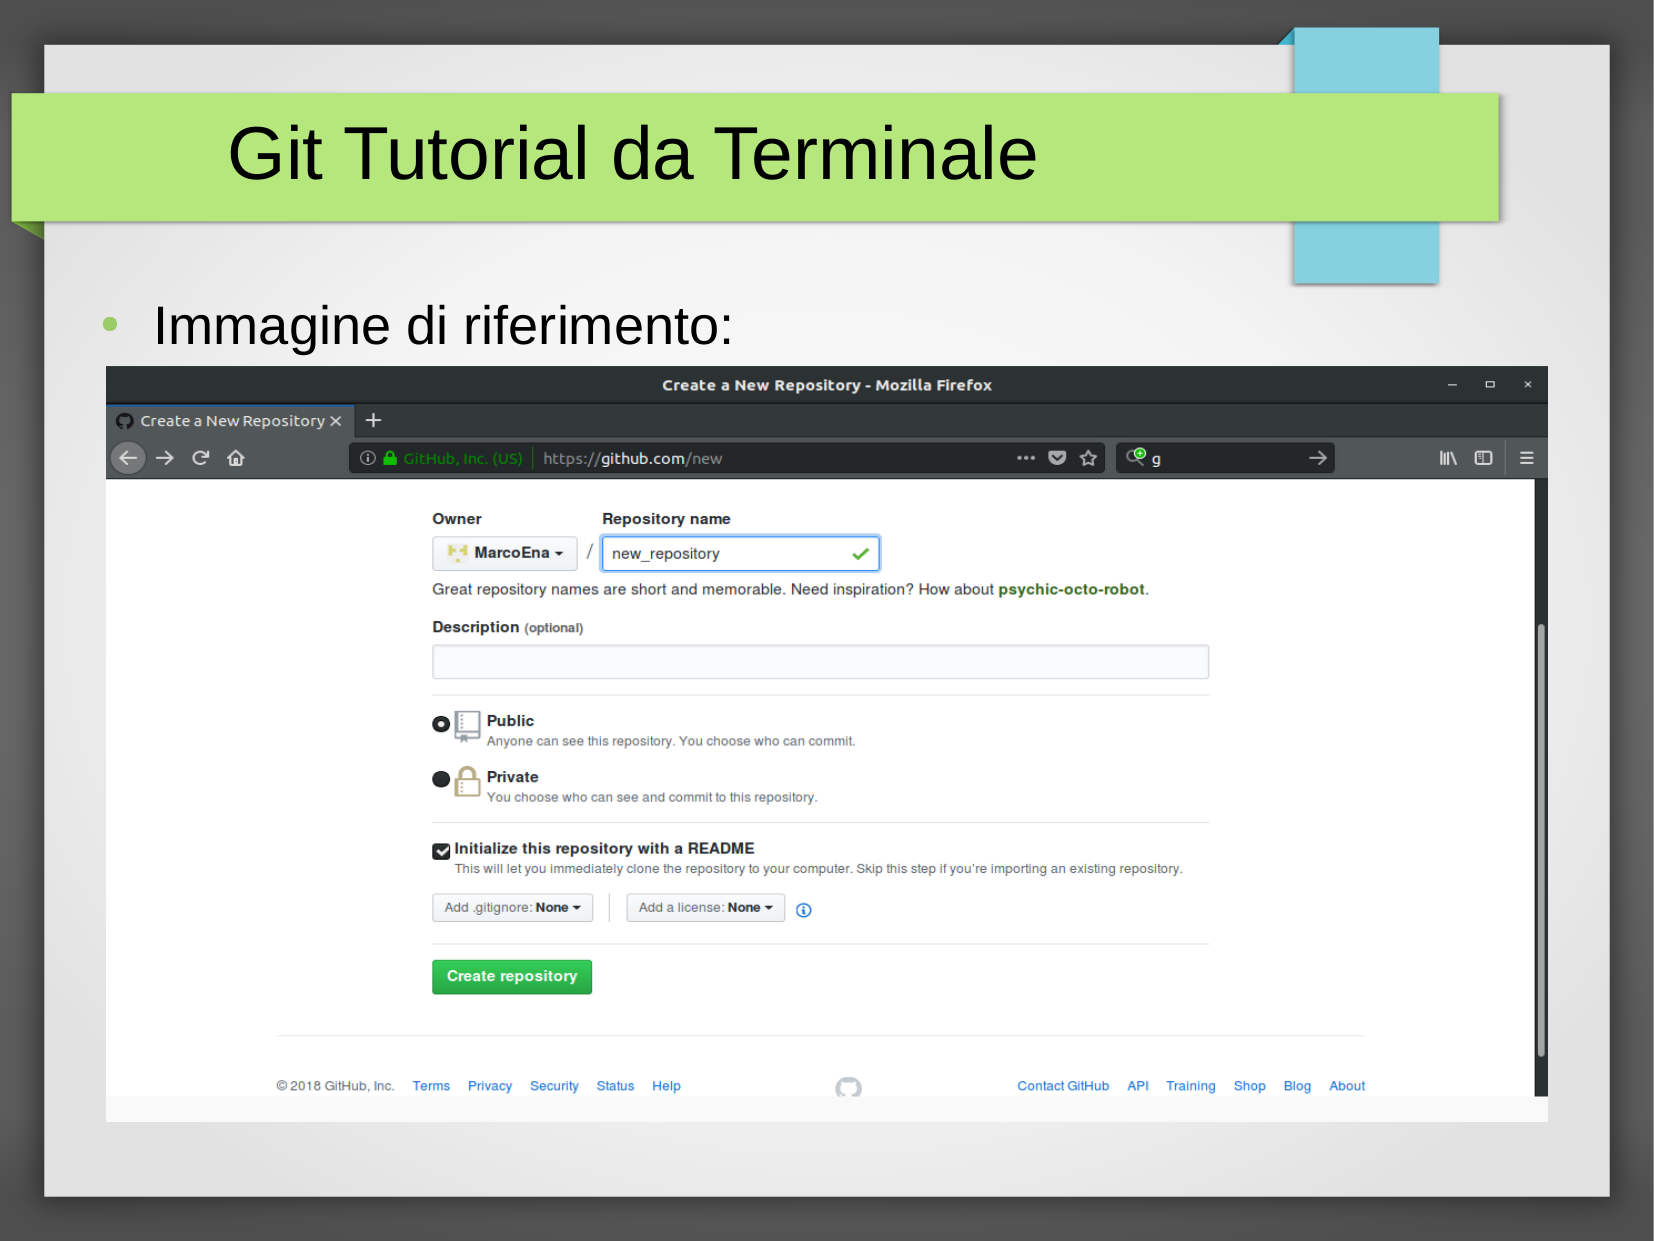

# Git Tutorial da Terminale
Immagine di riferimento: